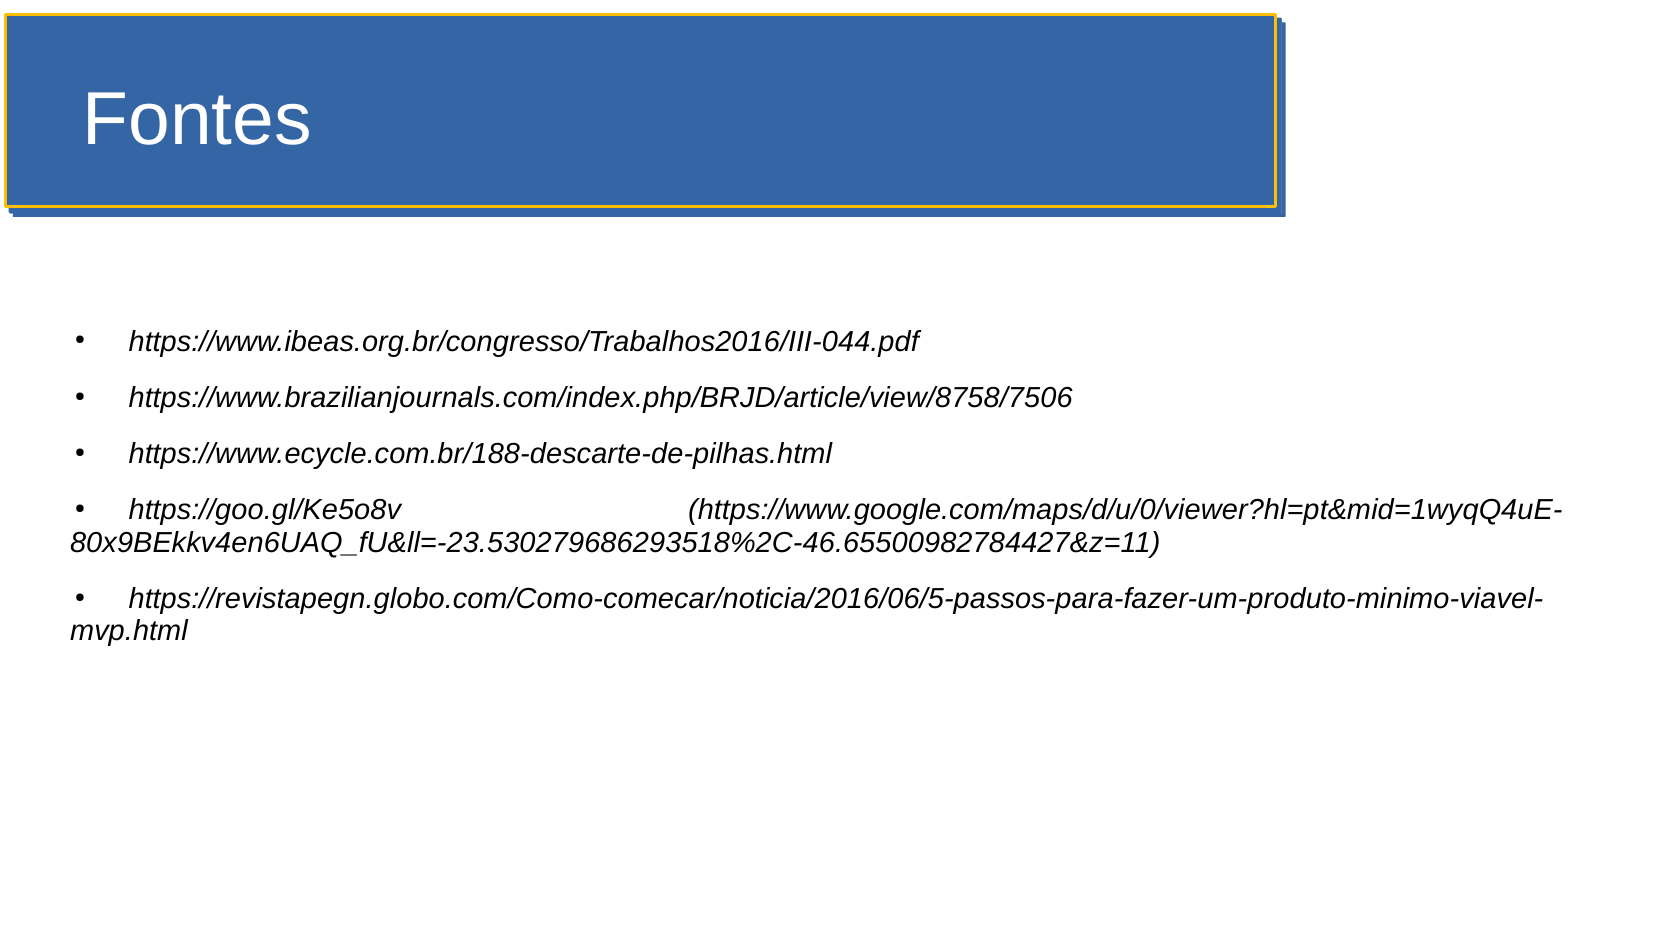

# Fontes
https://www.ibeas.org.br/congresso/Trabalhos2016/III-044.pdf
https://www.brazilianjournals.com/index.php/BRJD/article/view/8758/7506
https://www.ecycle.com.br/188-descarte-de-pilhas.html
https://goo.gl/Ke5o8v (https://www.google.com/maps/d/u/0/viewer?hl=pt&mid=1wyqQ4uE-80x9BEkkv4en6UAQ_fU&ll=-23.530279686293518%2C-46.65500982784427&z=11)
https://revistapegn.globo.com/Como-comecar/noticia/2016/06/5-passos-para-fazer-um-produto-minimo-viavel-mvp.html